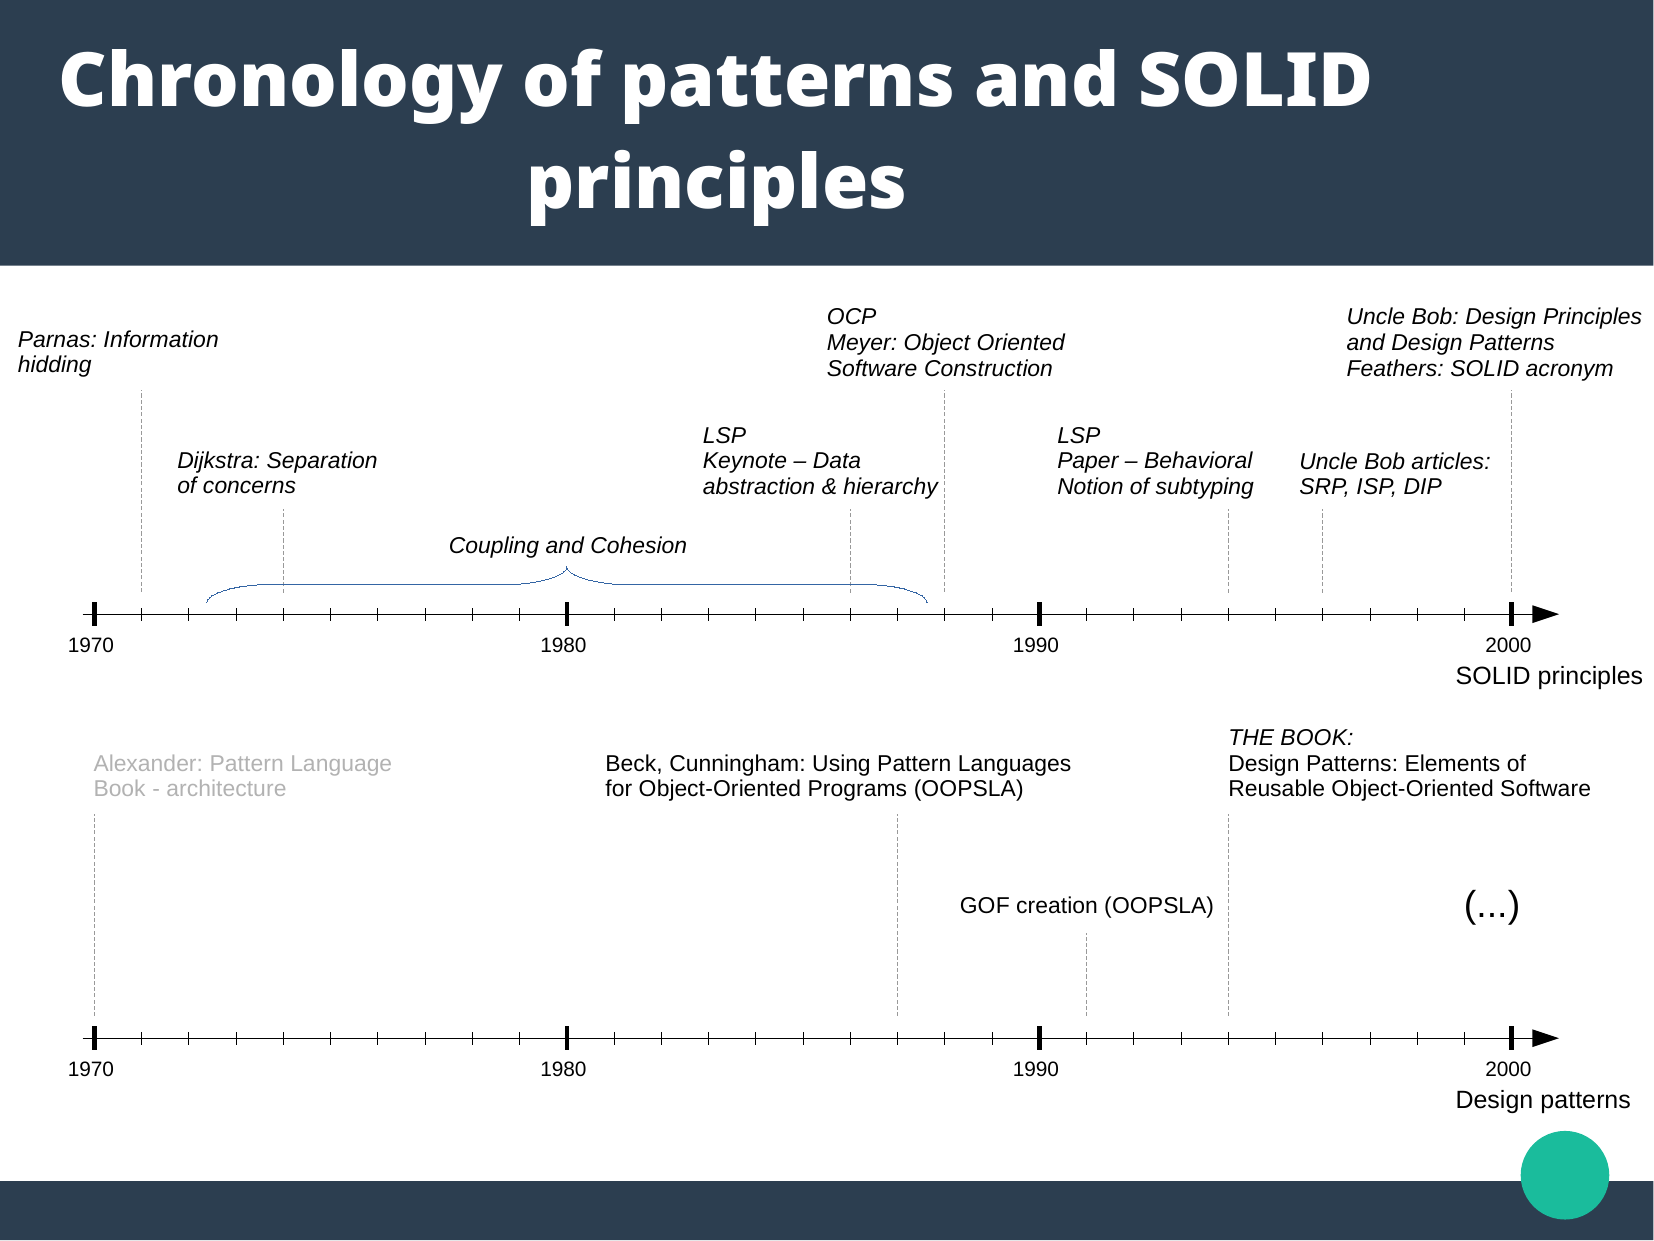

# Chronology of patterns and SOLID principles
Uncle Bob: Design Principles
and Design Patterns
Feathers: SOLID acronym
OCP
Meyer: Object Oriented
Software Construction
Parnas: Information
hidding
LSP
Keynote – Data
abstraction & hierarchy
LSP
Paper – Behavioral
Notion of subtyping
Dijkstra: Separation
of concerns
Uncle Bob articles:
SRP, ISP, DIP
Coupling and Cohesion
1970
1980
1990
2000
SOLID principles
THE BOOK:
Design Patterns: Elements of
Reusable Object-Oriented Software
Alexander: Pattern Language
Book - architecture
Beck, Cunningham: Using Pattern Languages
for Object-Oriented Programs (OOPSLA)
(...)
GOF creation (OOPSLA)
1970
1980
1990
2000
Design patterns